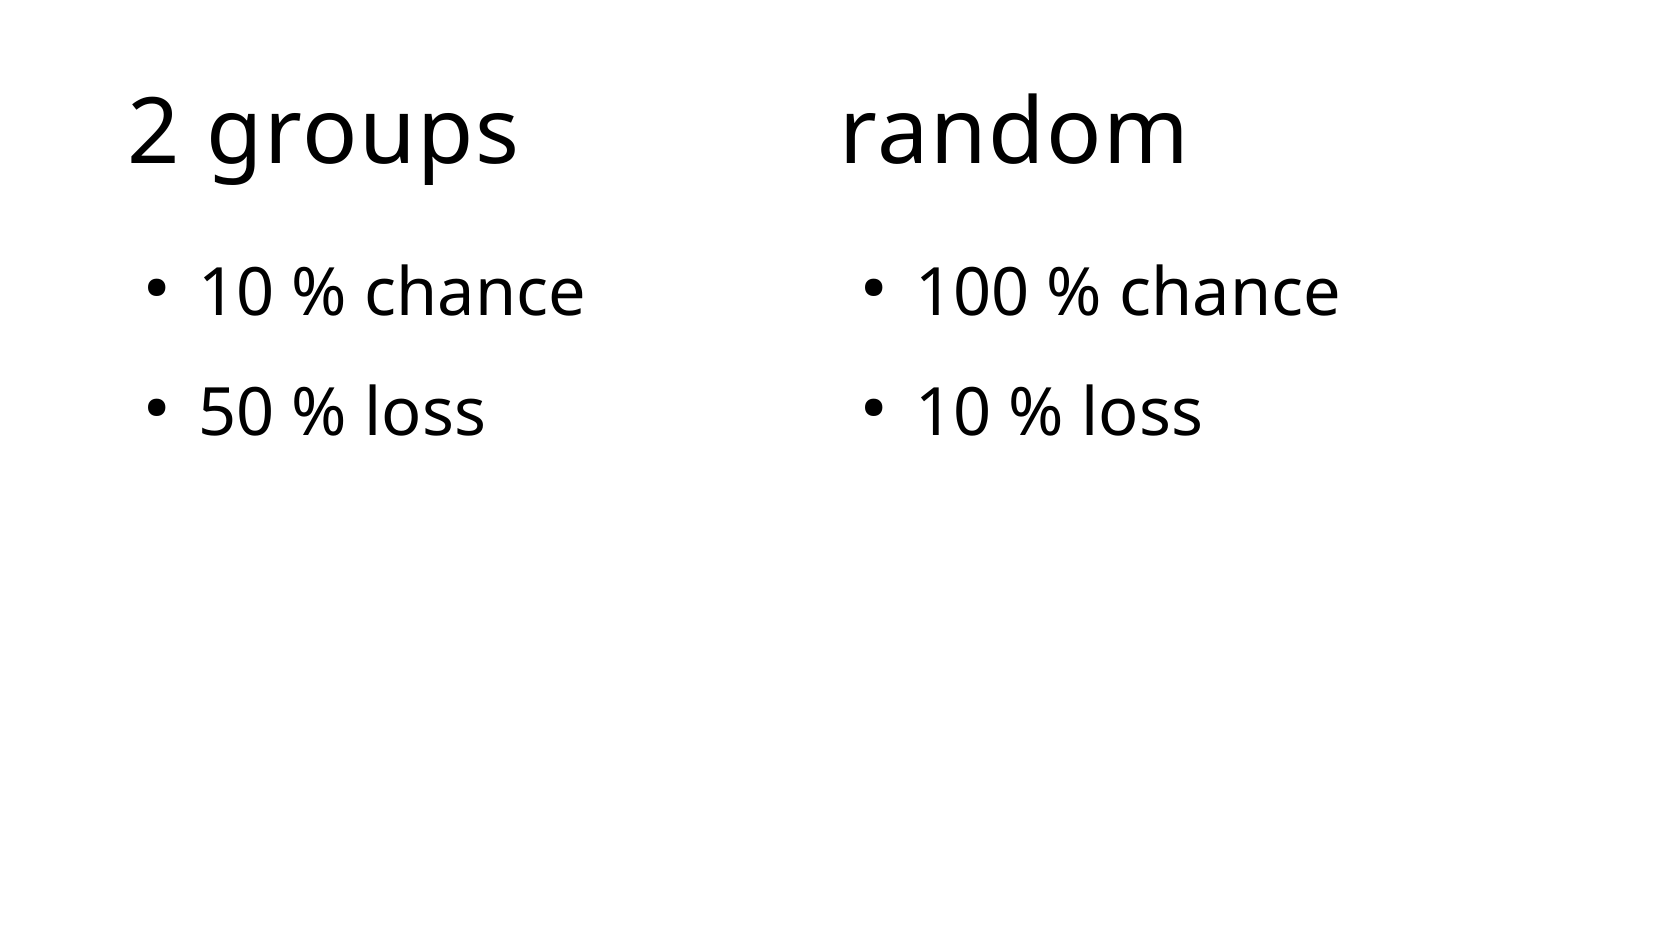

# 2 groups
random
10 % chance
50 % loss
100 % chance
10 % loss